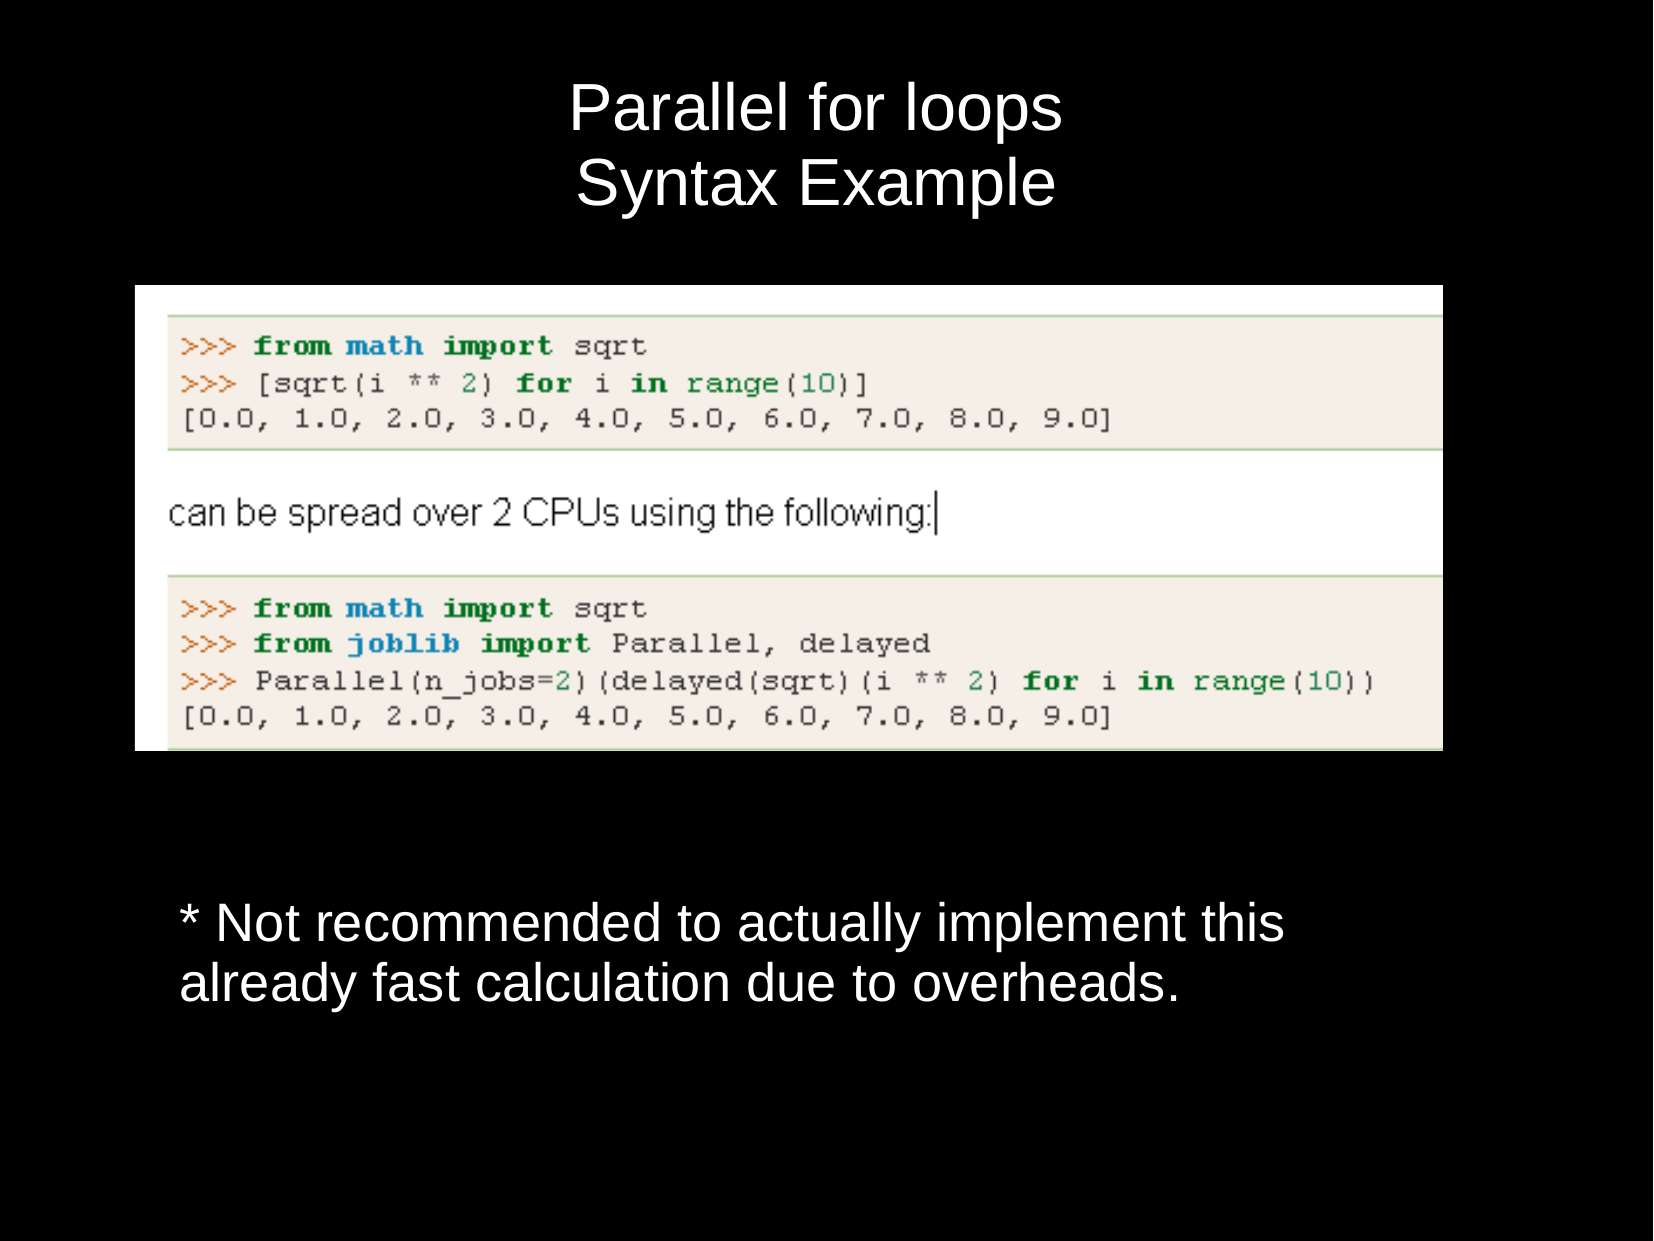

# Parallel for loops Syntax Example
* Not recommended to actually implement this already fast calculation due to overheads.